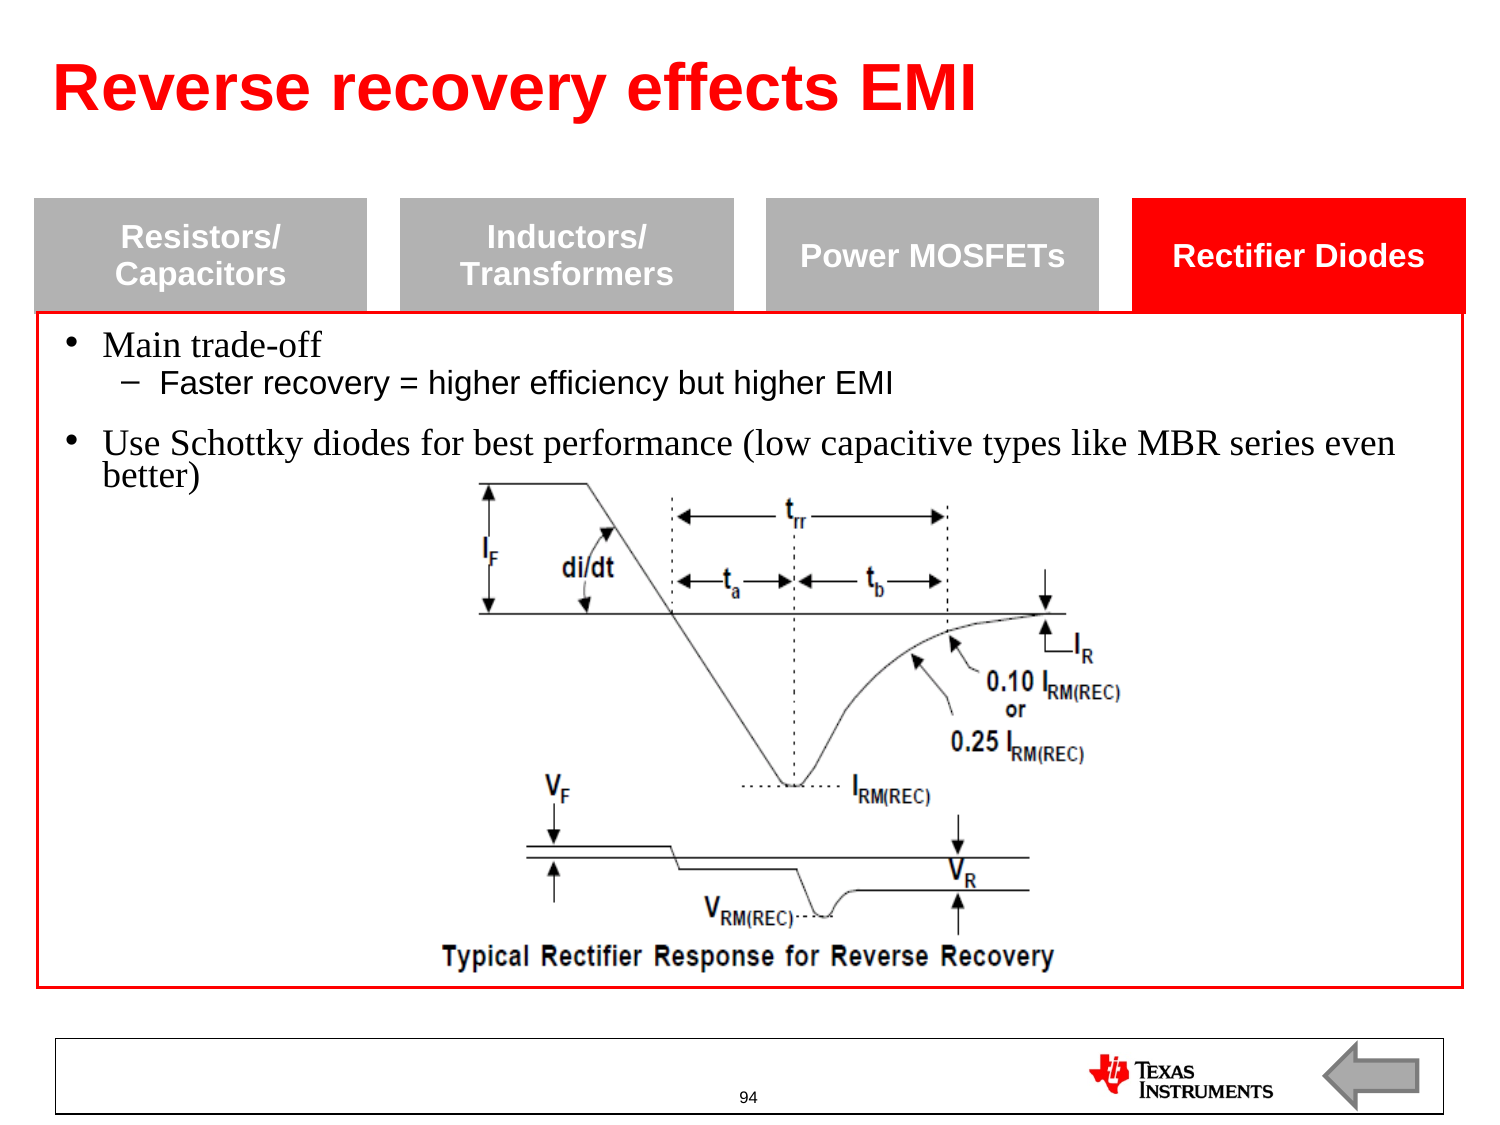

# Reverse recovery effects EMI
Resistors/Capacitors
Inductors/Transformers
Power MOSFETs
Rectifier Diodes
Main trade-off
Faster recovery = higher efficiency but higher EMI
Use Schottky diodes for best performance (low capacitive types like MBR series even better)